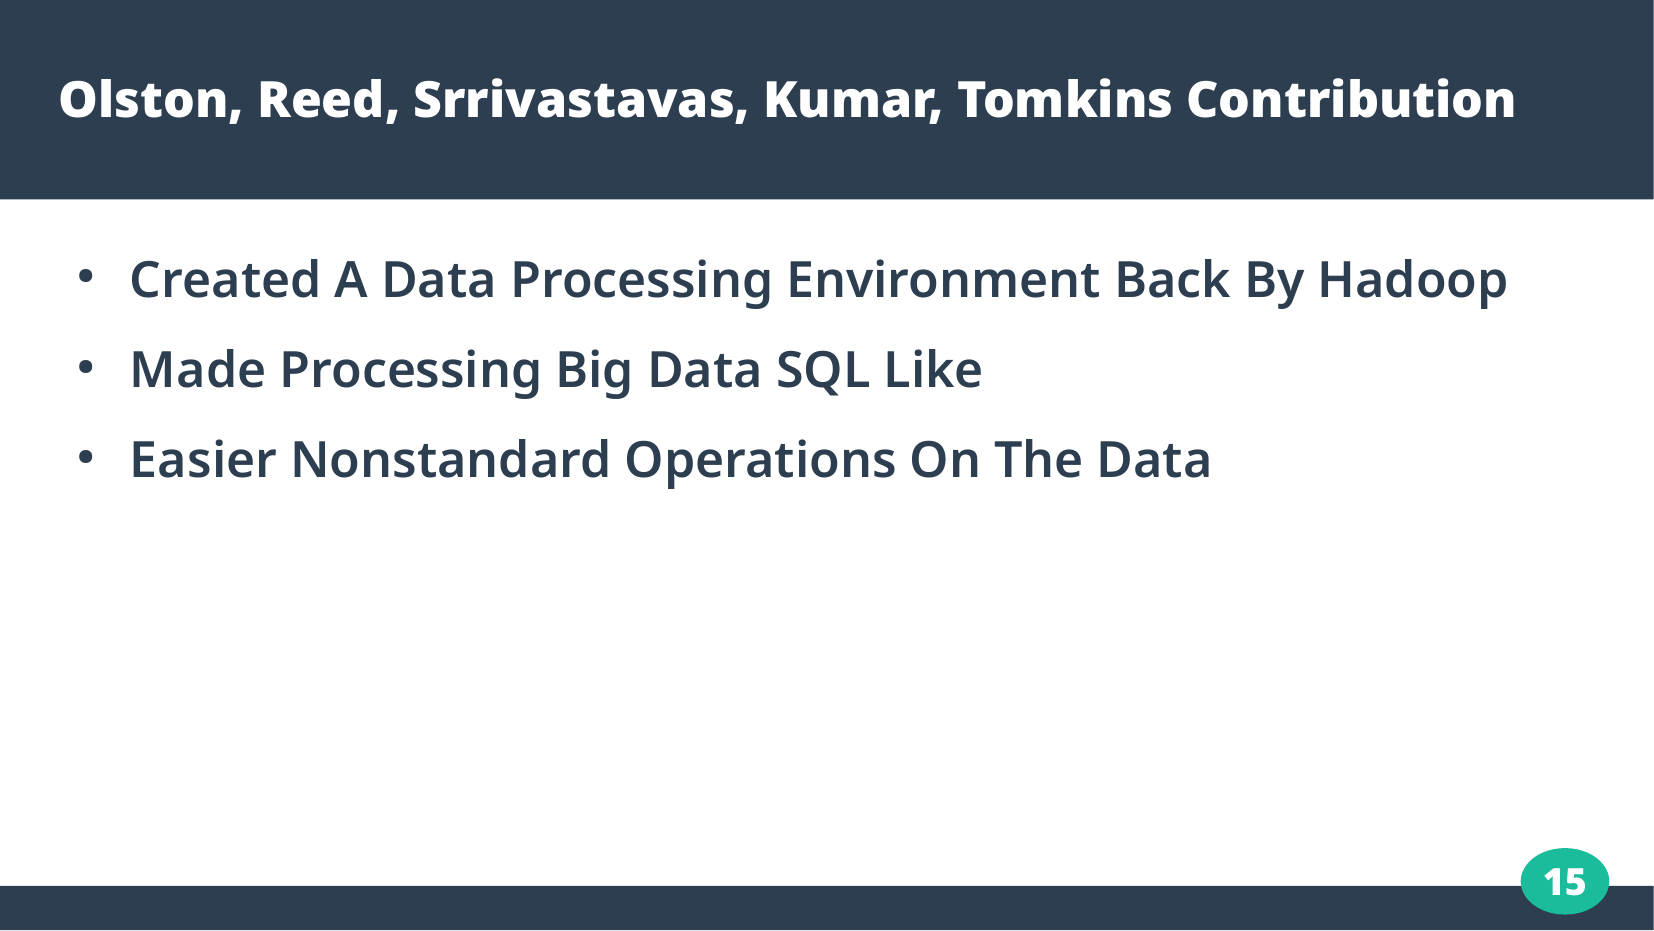

# Olston, Reed, Srrivastavas, Kumar, Tomkins Contribution
Created A Data Processing Environment Back By Hadoop
Made Processing Big Data SQL Like
Easier Nonstandard Operations On The Data
15